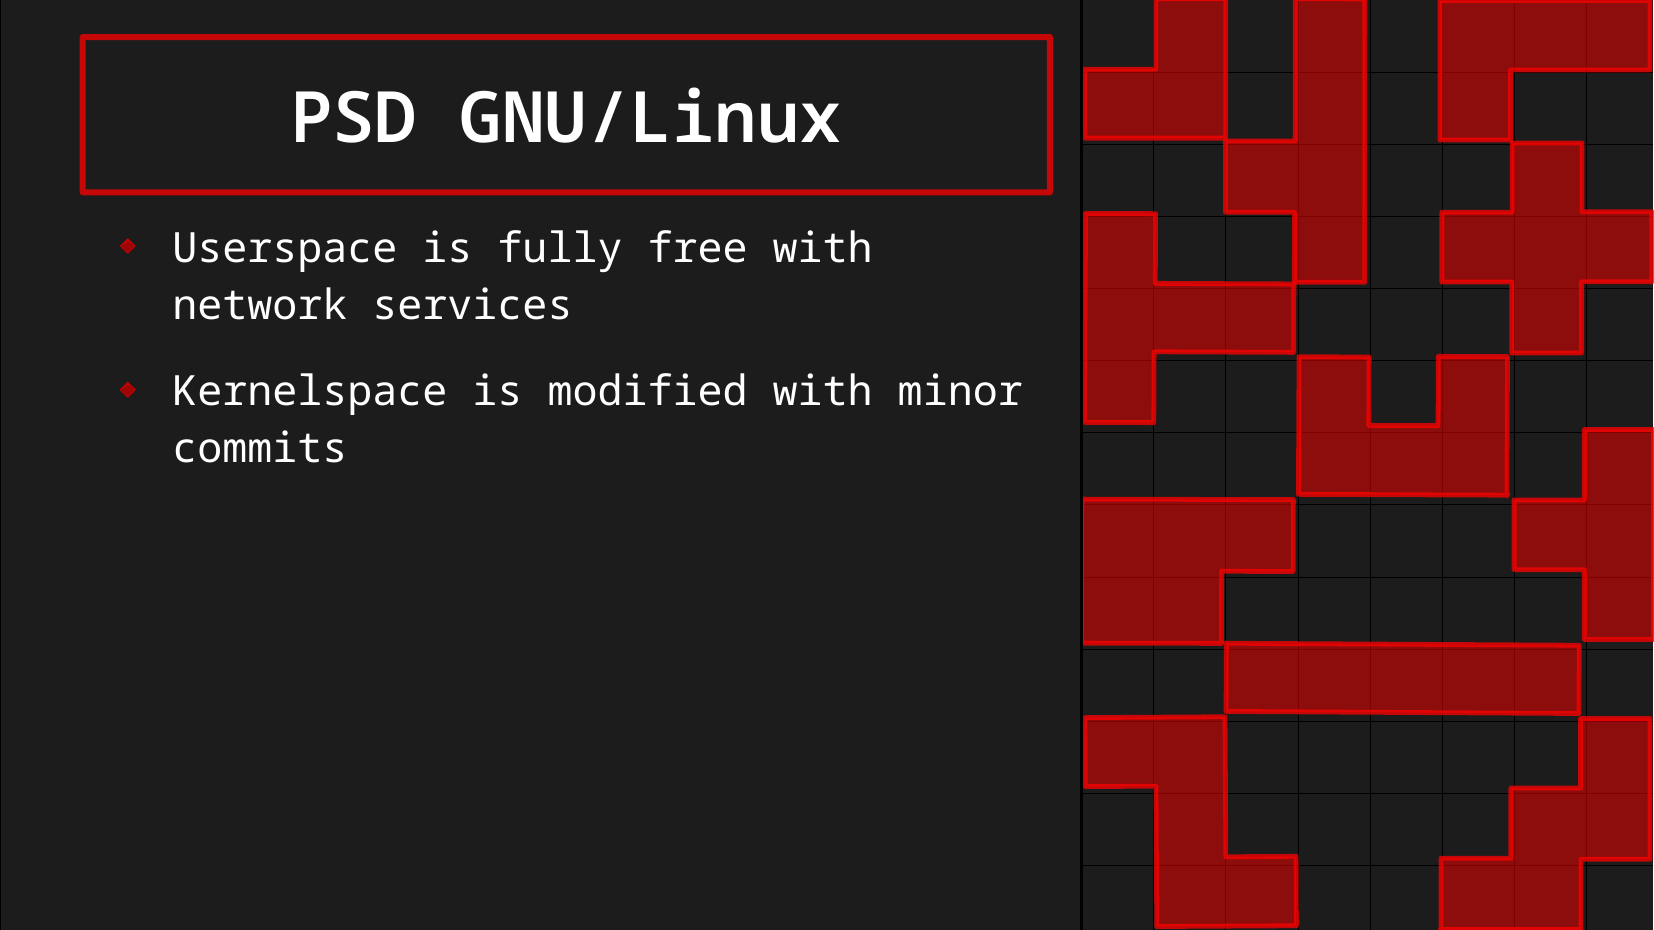

# PSD GNU/Linux
Userspace is fully free with network services
Kernelspace is modified with minor commits